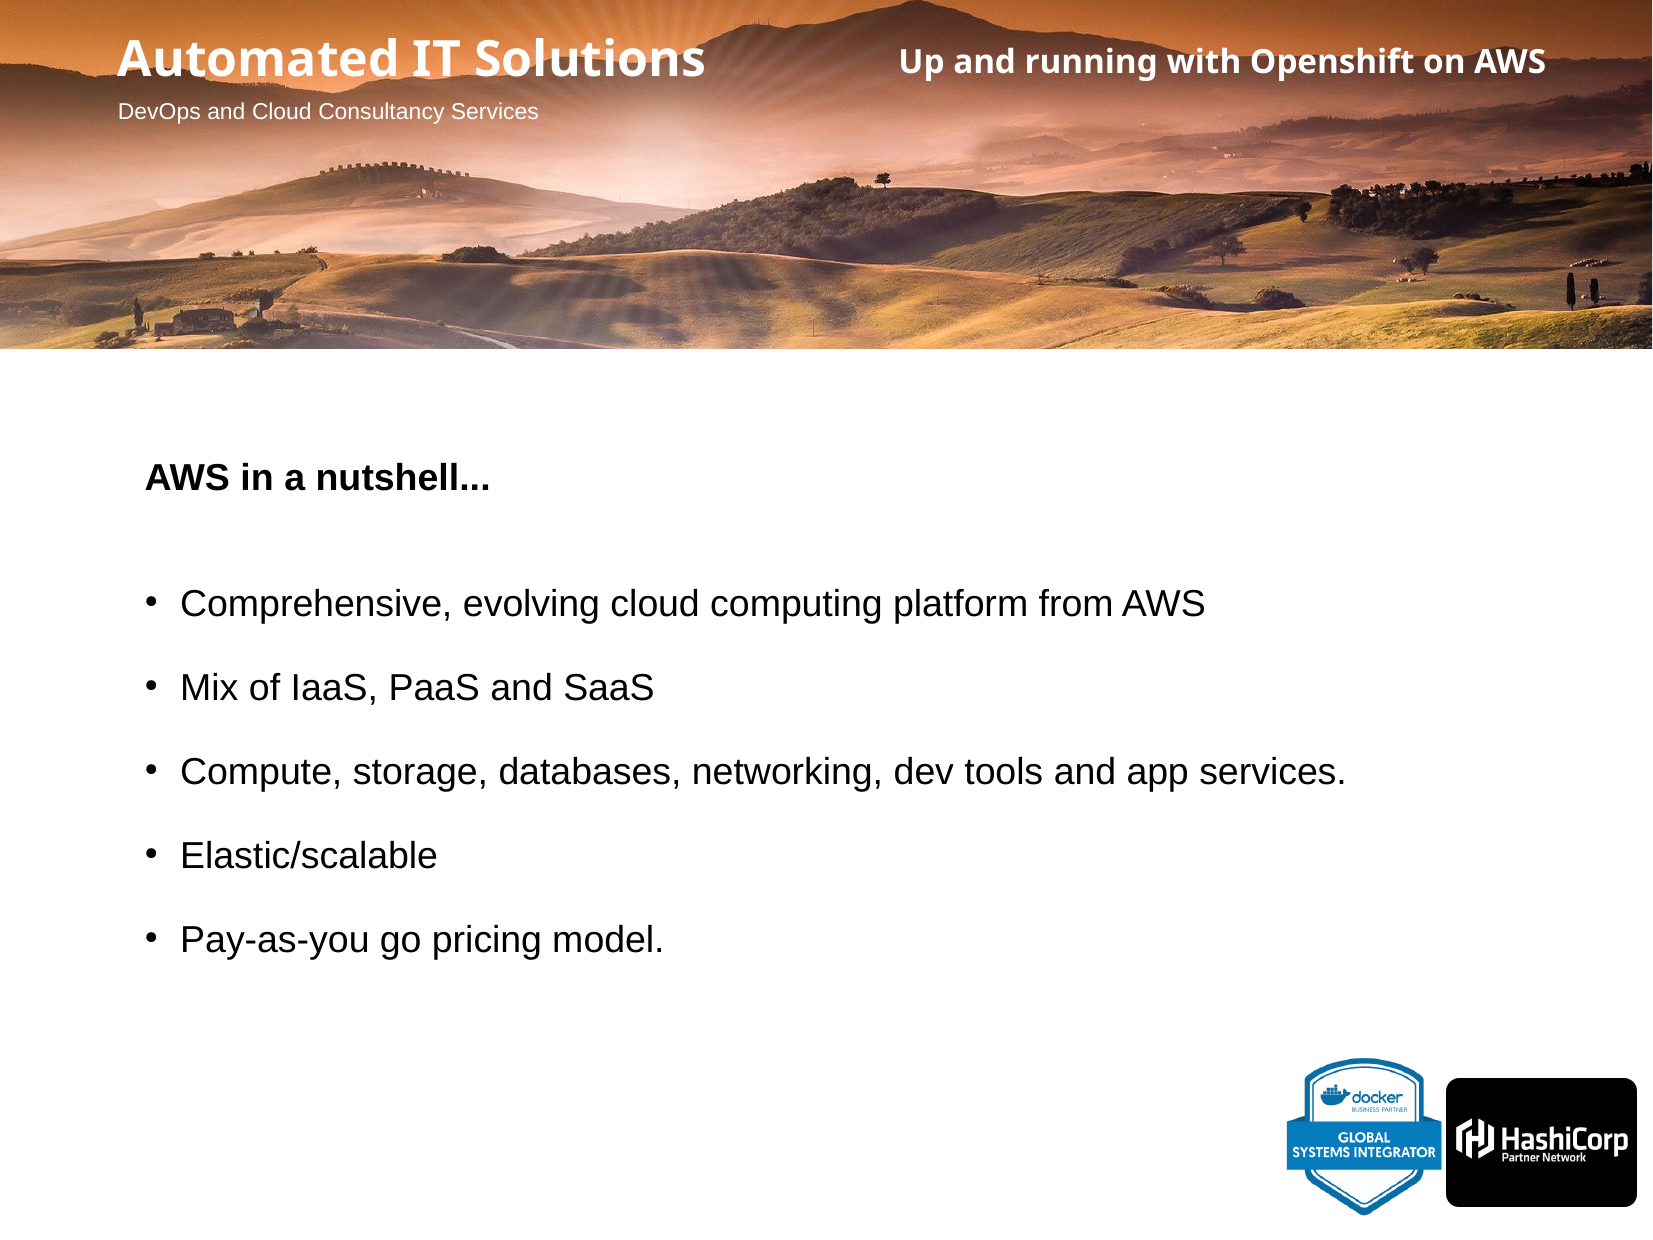

Up and running with Openshift on AWS
AWS in a nutshell...
Comprehensive, evolving cloud computing platform from AWS
Mix of IaaS, PaaS and SaaS
Compute, storage, databases, networking, dev tools and app services.
Elastic/scalable
Pay-as-you go pricing model.